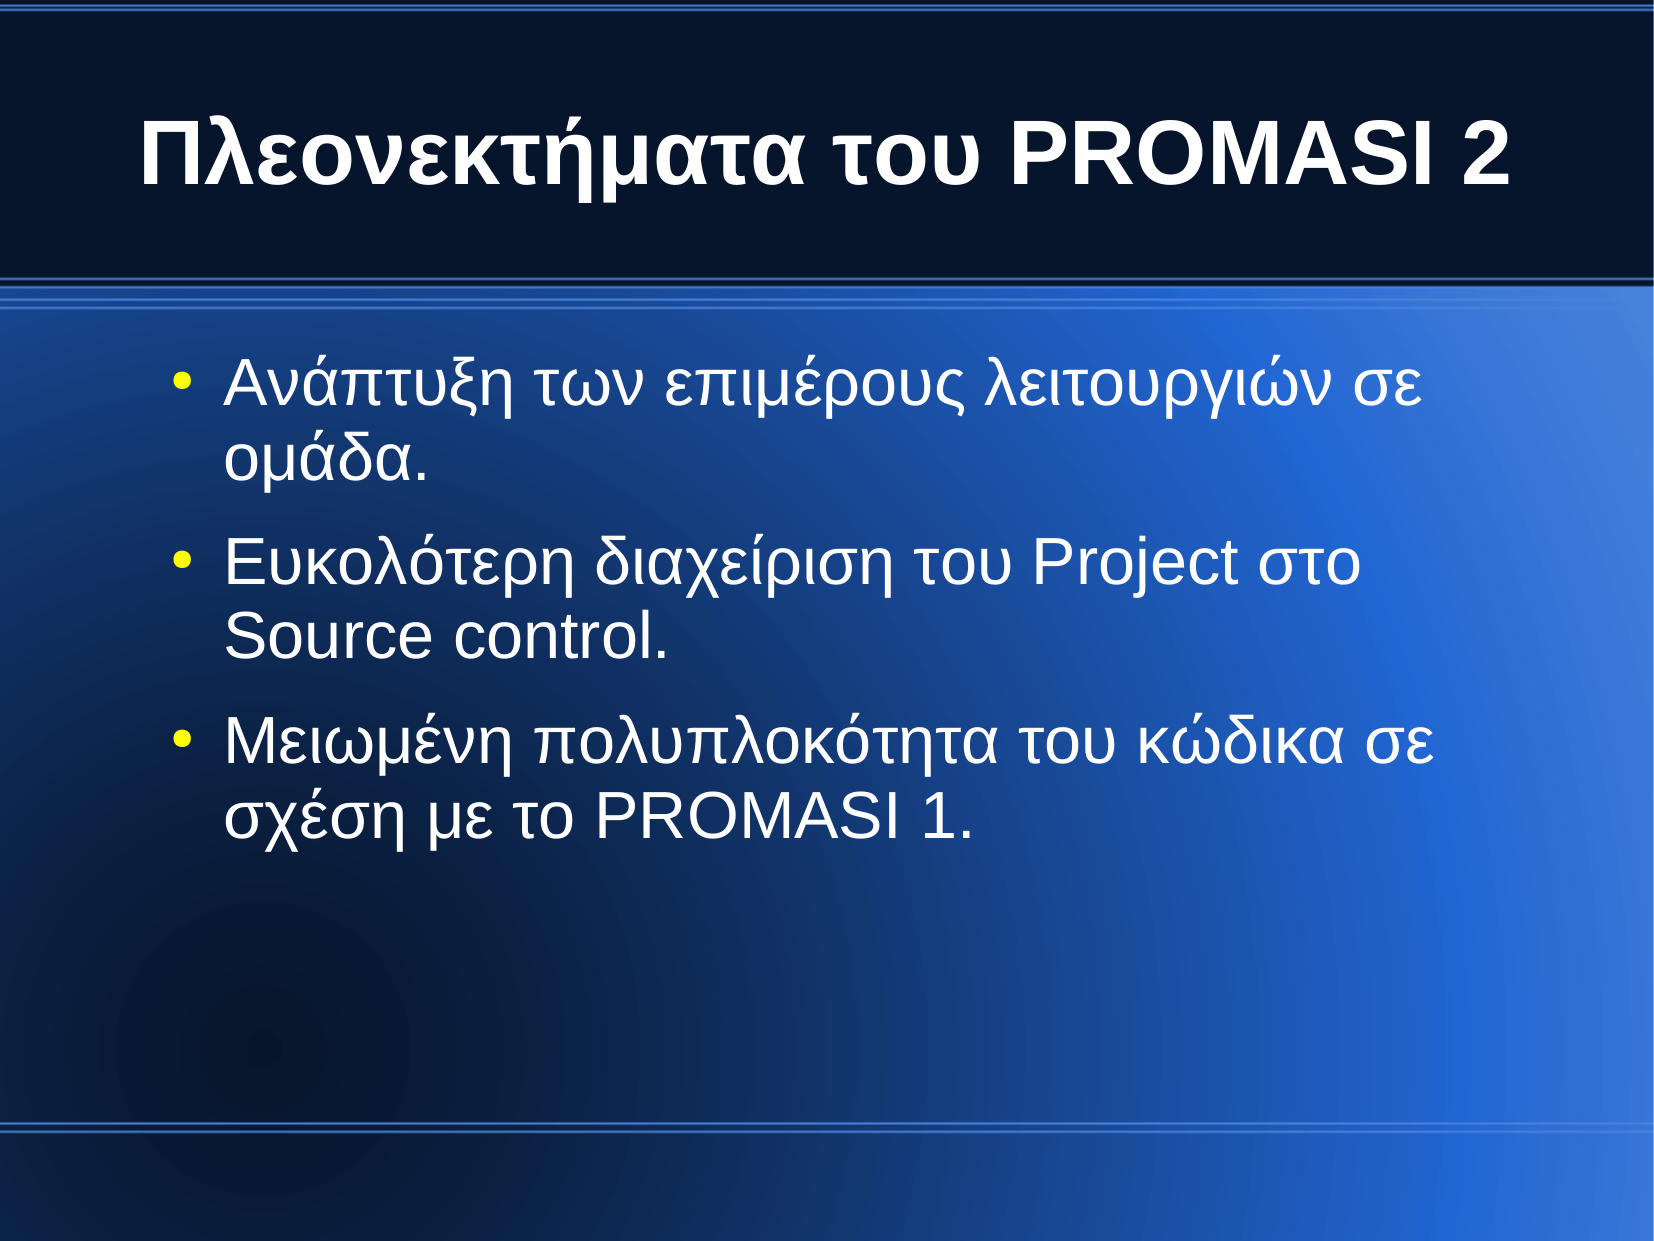

# Πλεονεκτήματα του PROMASI 2
Ανάπτυξη των επιμέρους λειτουργιών σε ομάδα.
Ευκολότερη διαχείριση του Project στο Source control.
Μειωμένη πολυπλοκότητα του κώδικα σε σχέση με το PROMASI 1.